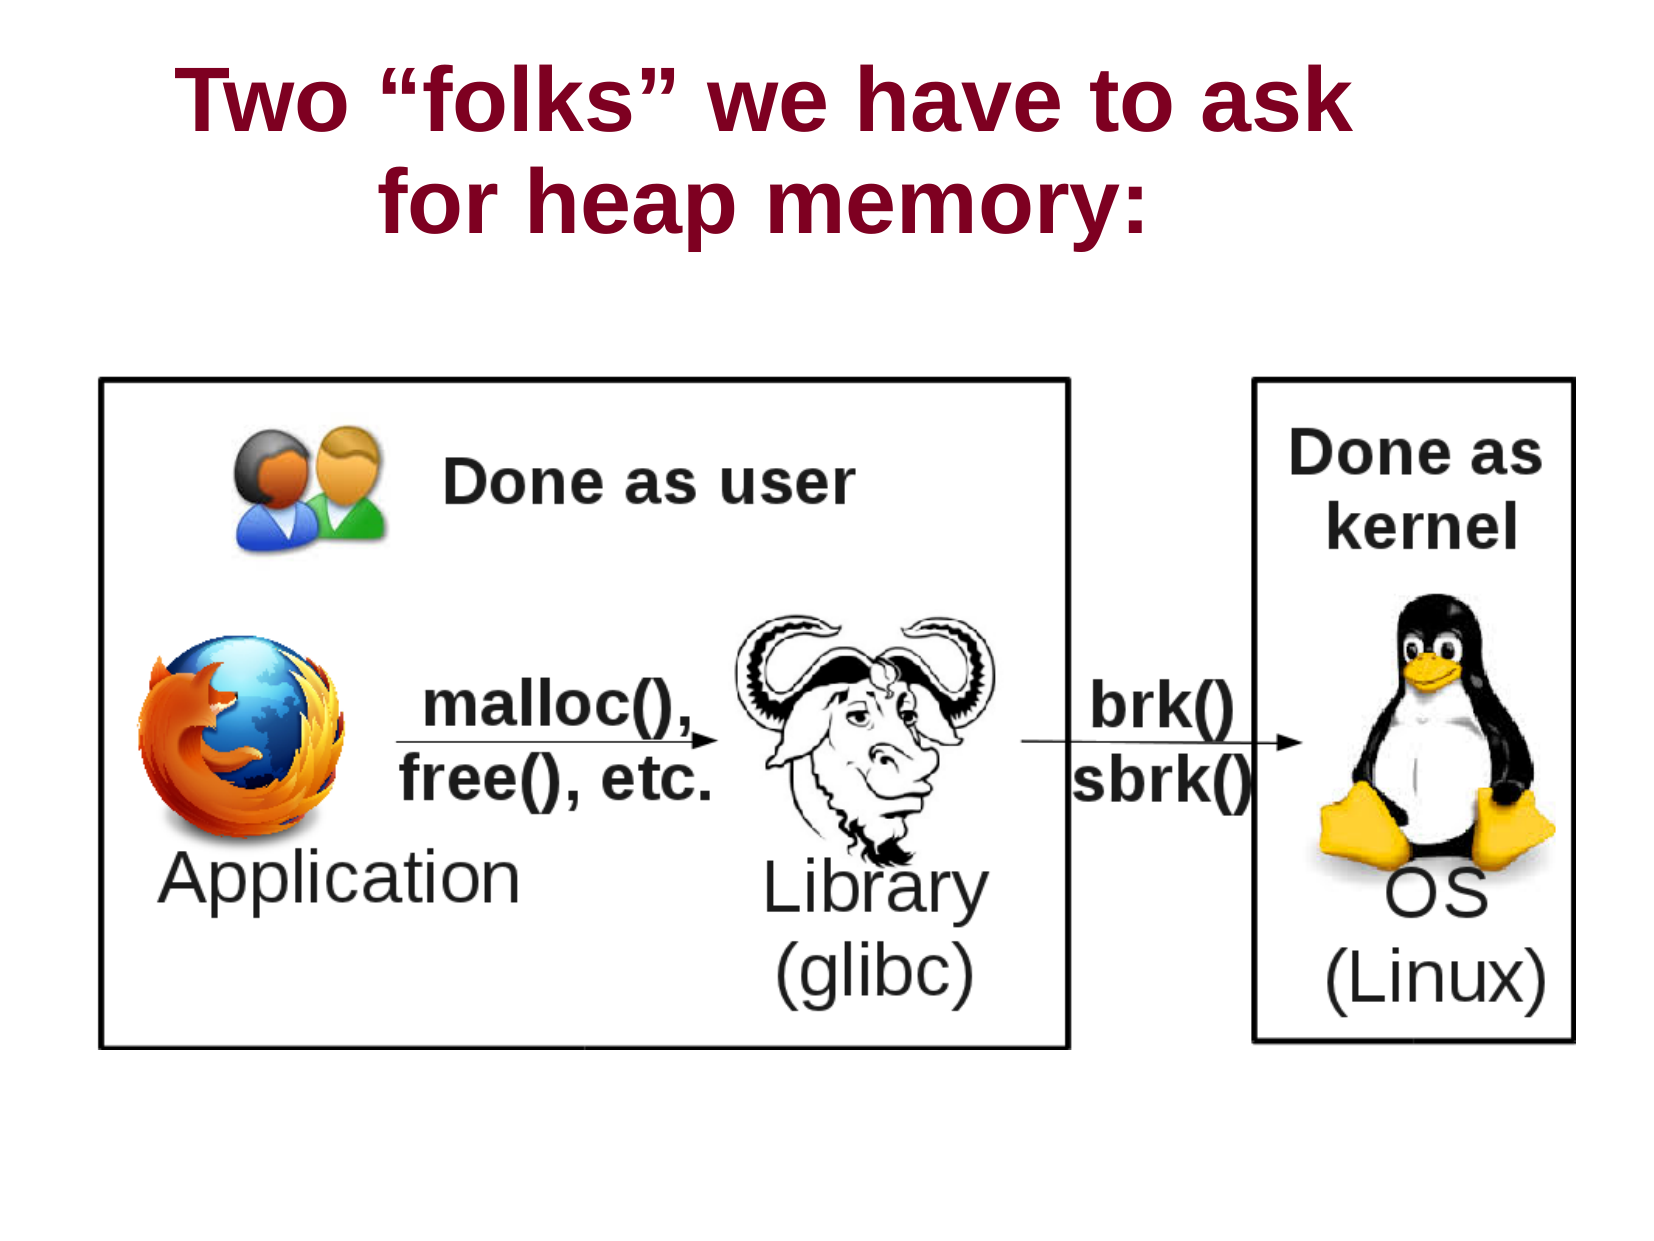

# Two “folks” we have to ask for heap memory: